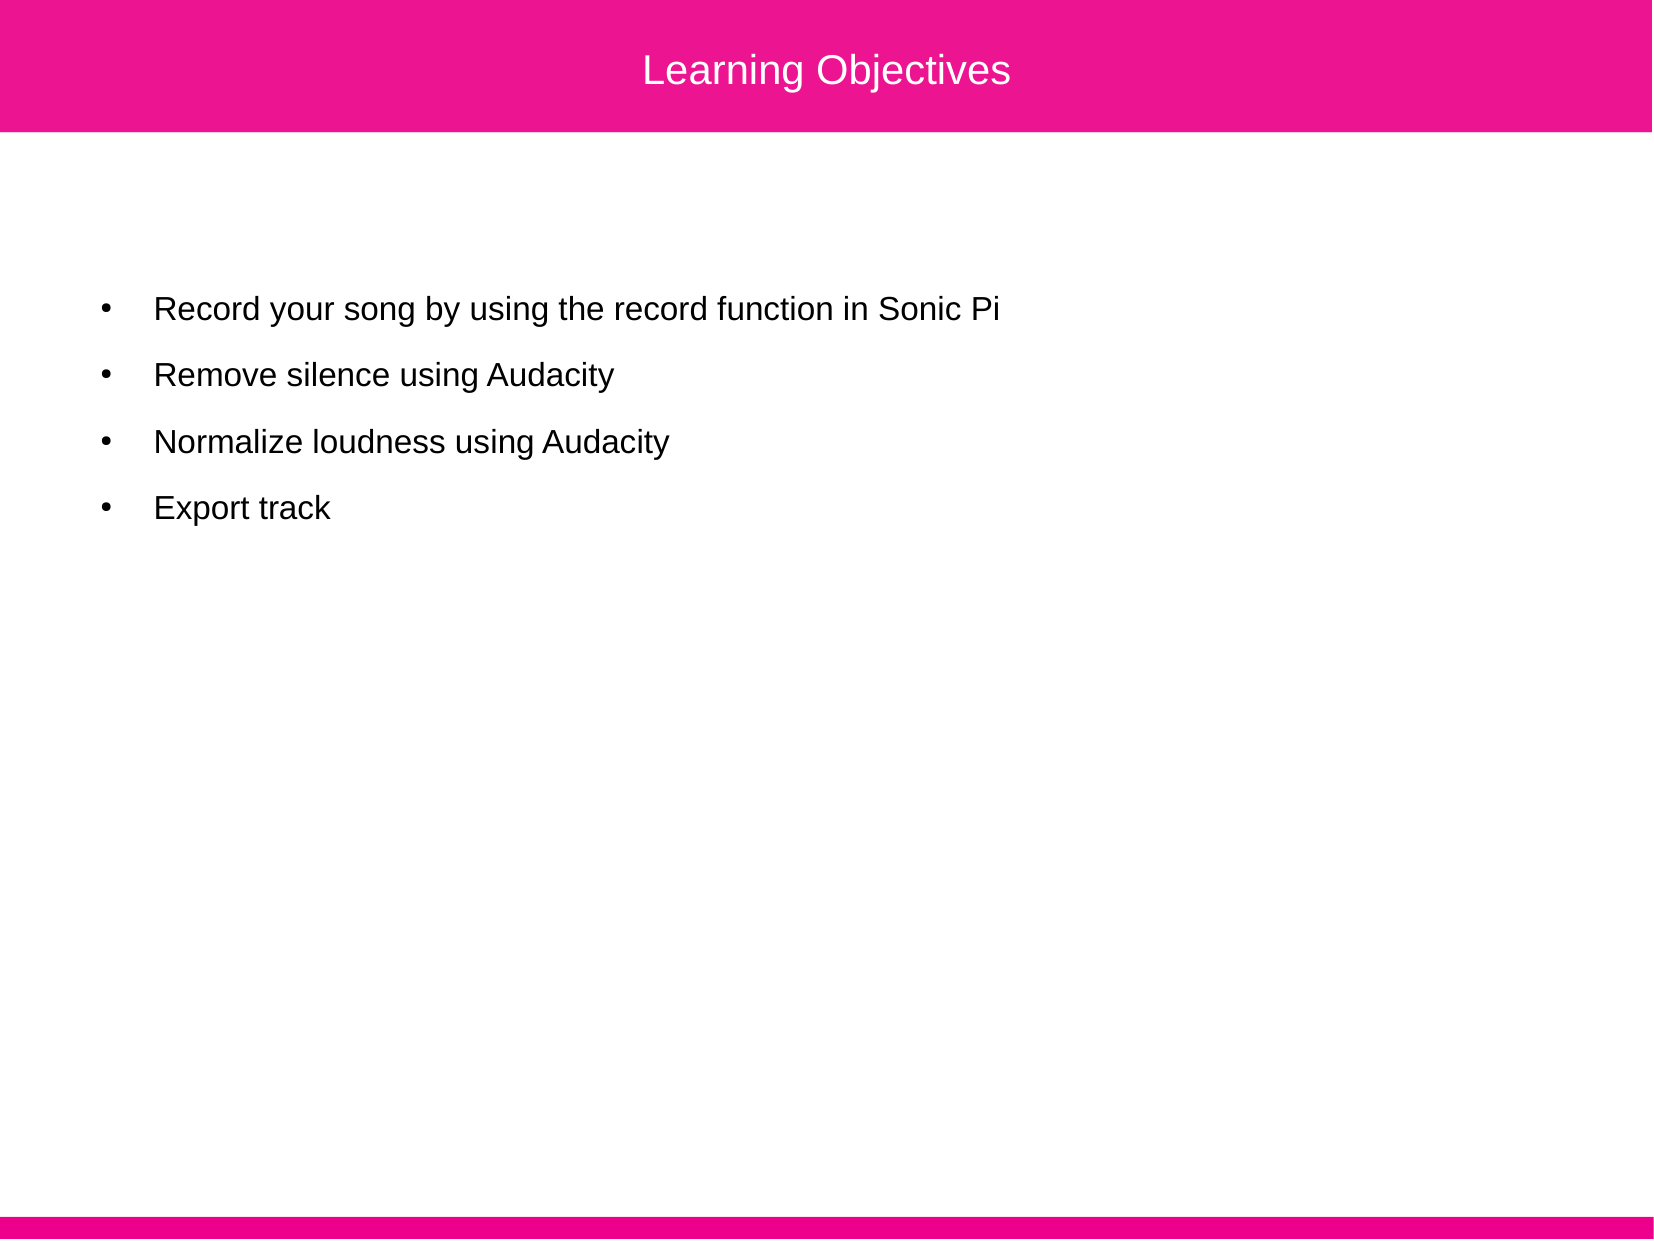

# Learning Objectives
Record your song by using the record function in Sonic Pi
Remove silence using Audacity
Normalize loudness using Audacity
Export track